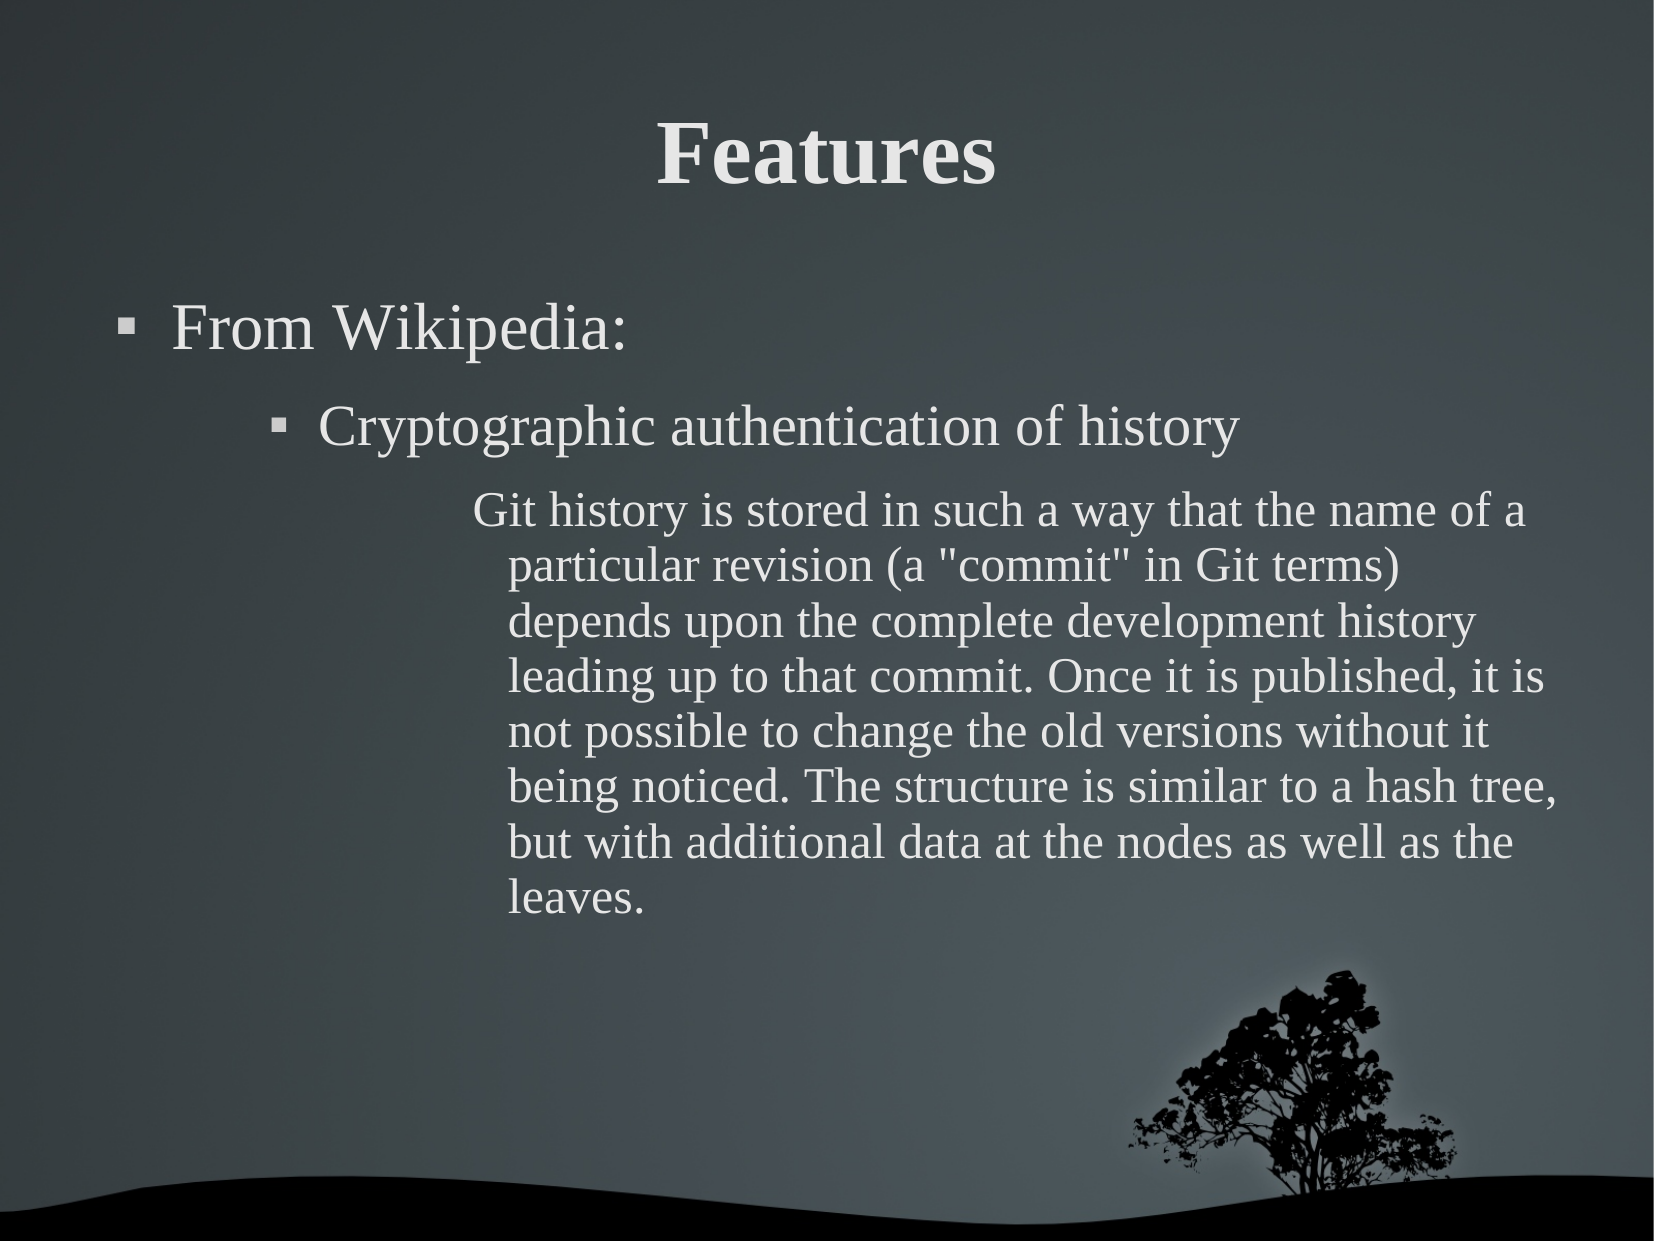

# Features
From Wikipedia:
Cryptographic authentication of history
Git history is stored in such a way that the name of a particular revision (a "commit" in Git terms) depends upon the complete development history leading up to that commit. Once it is published, it is not possible to change the old versions without it being noticed. The structure is similar to a hash tree, but with additional data at the nodes as well as the leaves.